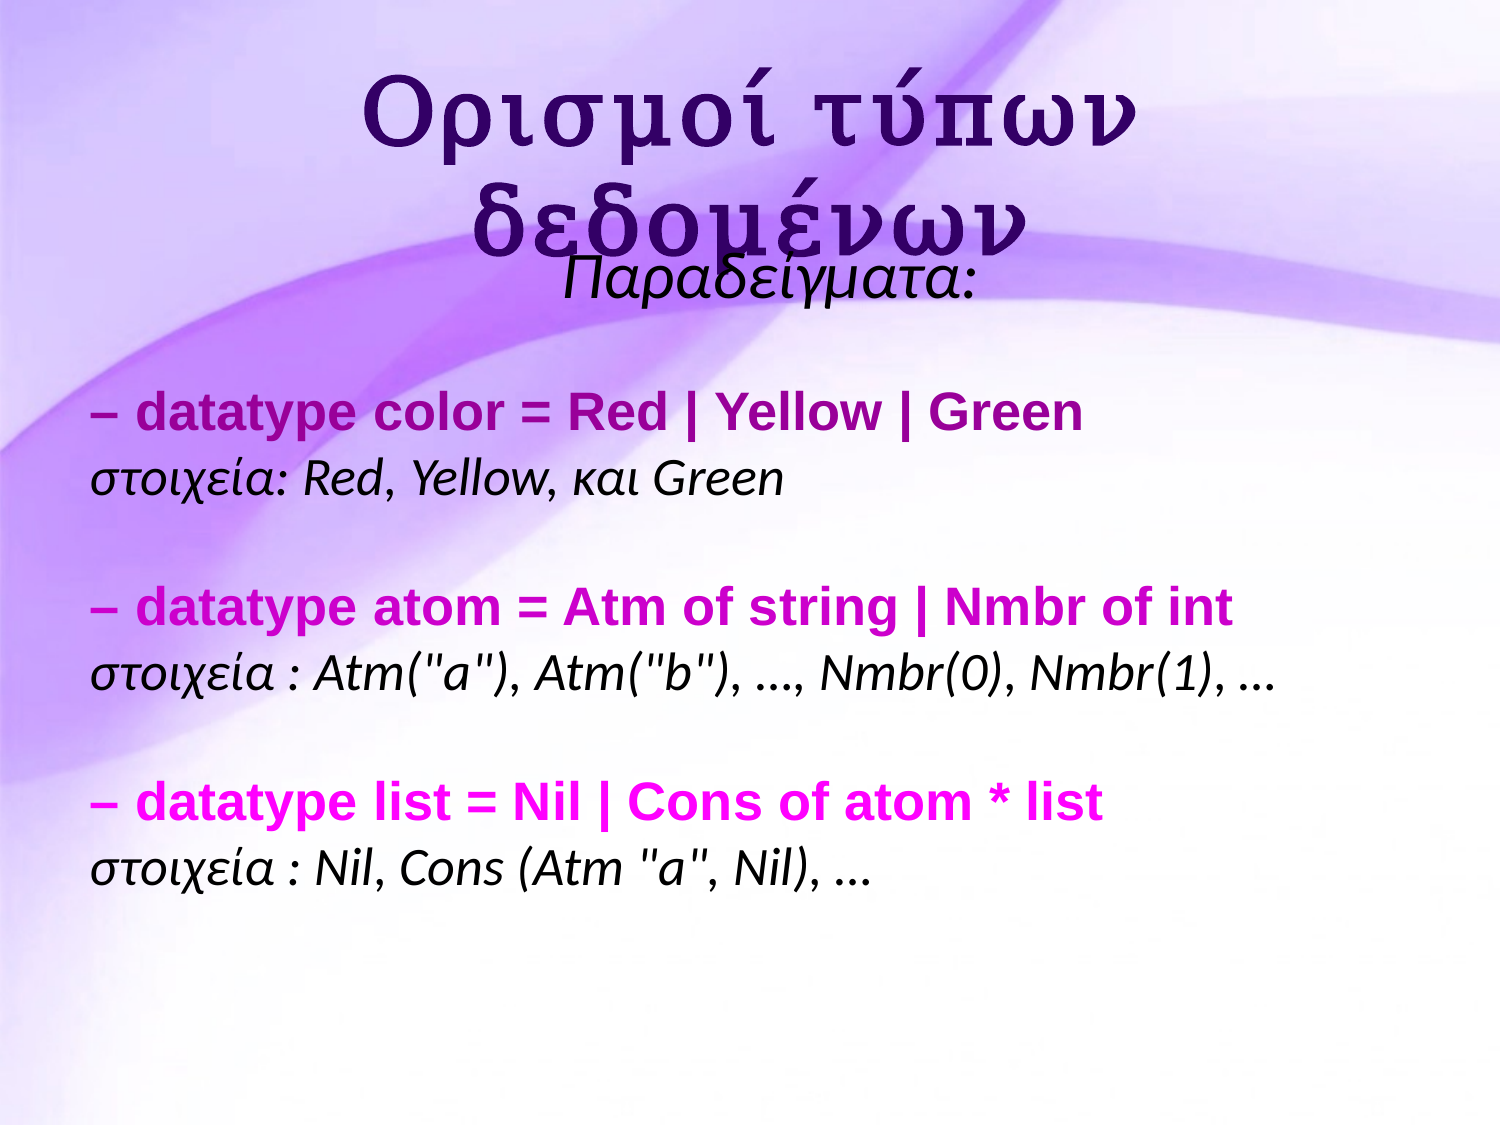

# Ορισμοί τύπων δεδομένων
Παραδείγματα:
– datatype color = Red | Yellow | Green
στοιχεία: Red, Yellow, και Green
– datatype atom = Atm of string | Nmbr of int
στοιχεία : Atm("a"), Atm("b"), …, Nmbr(0), Nmbr(1), …
– datatype list = Nil | Cons of atom * list
στοιχεία : Nil, Cons (Atm "a", Nil), …